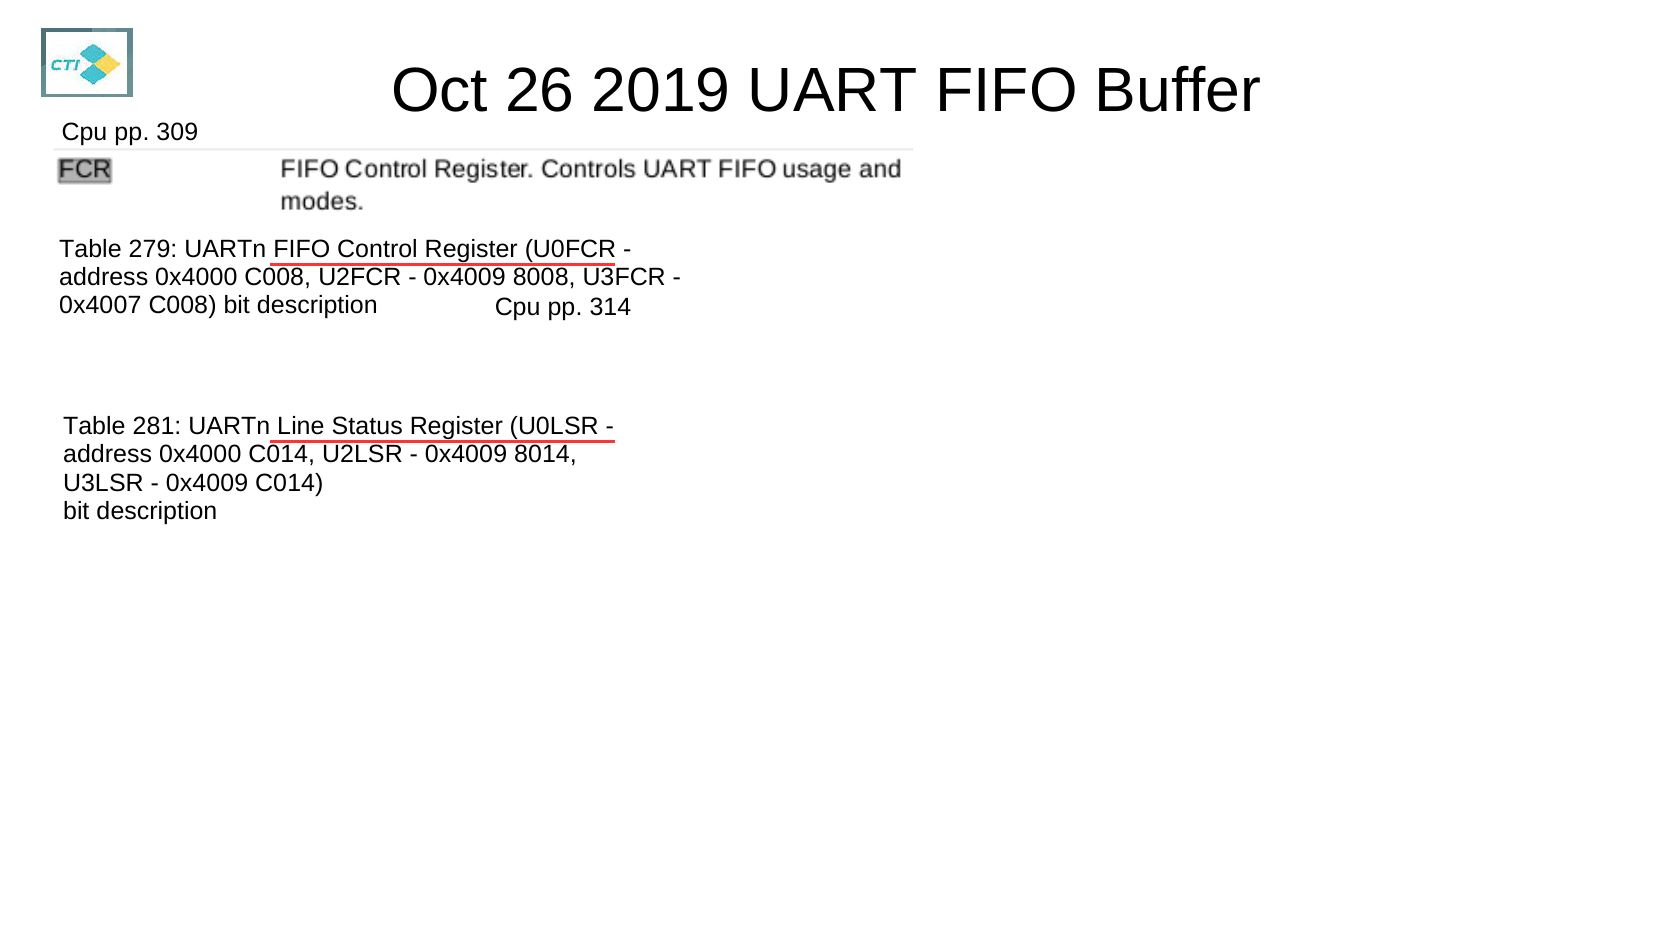

# Oct 26 2019 UART FIFO Buffer
Cpu pp. 309
Table 279: UARTn FIFO Control Register (U0FCR - address 0x4000 C008, U2FCR - 0x4009 8008, U3FCR -
0x4007 C008) bit description
Cpu pp. 314
Table 281: UARTn Line Status Register (U0LSR - address 0x4000 C014, U2LSR - 0x4009 8014, U3LSR - 0x4009 C014)
bit description